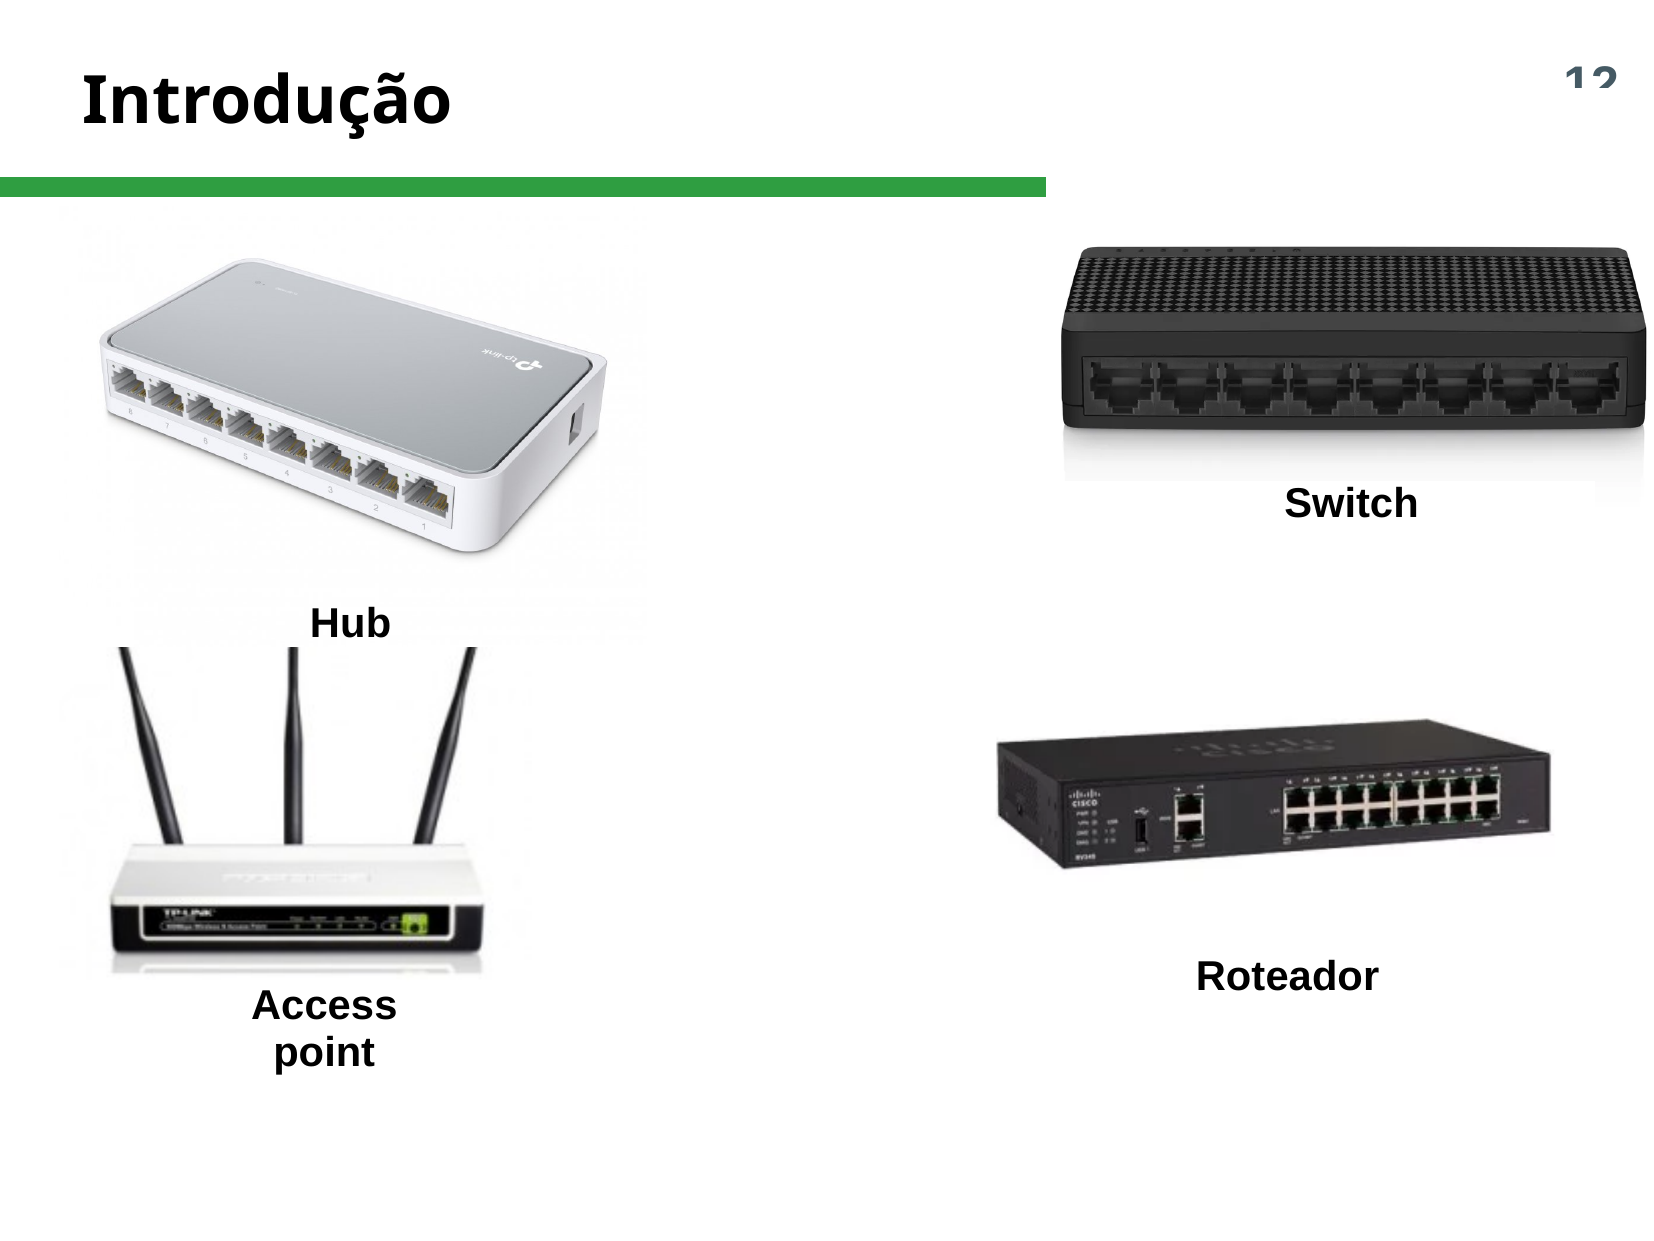

# Introdução
Switch
Hub
Roteador
Access point